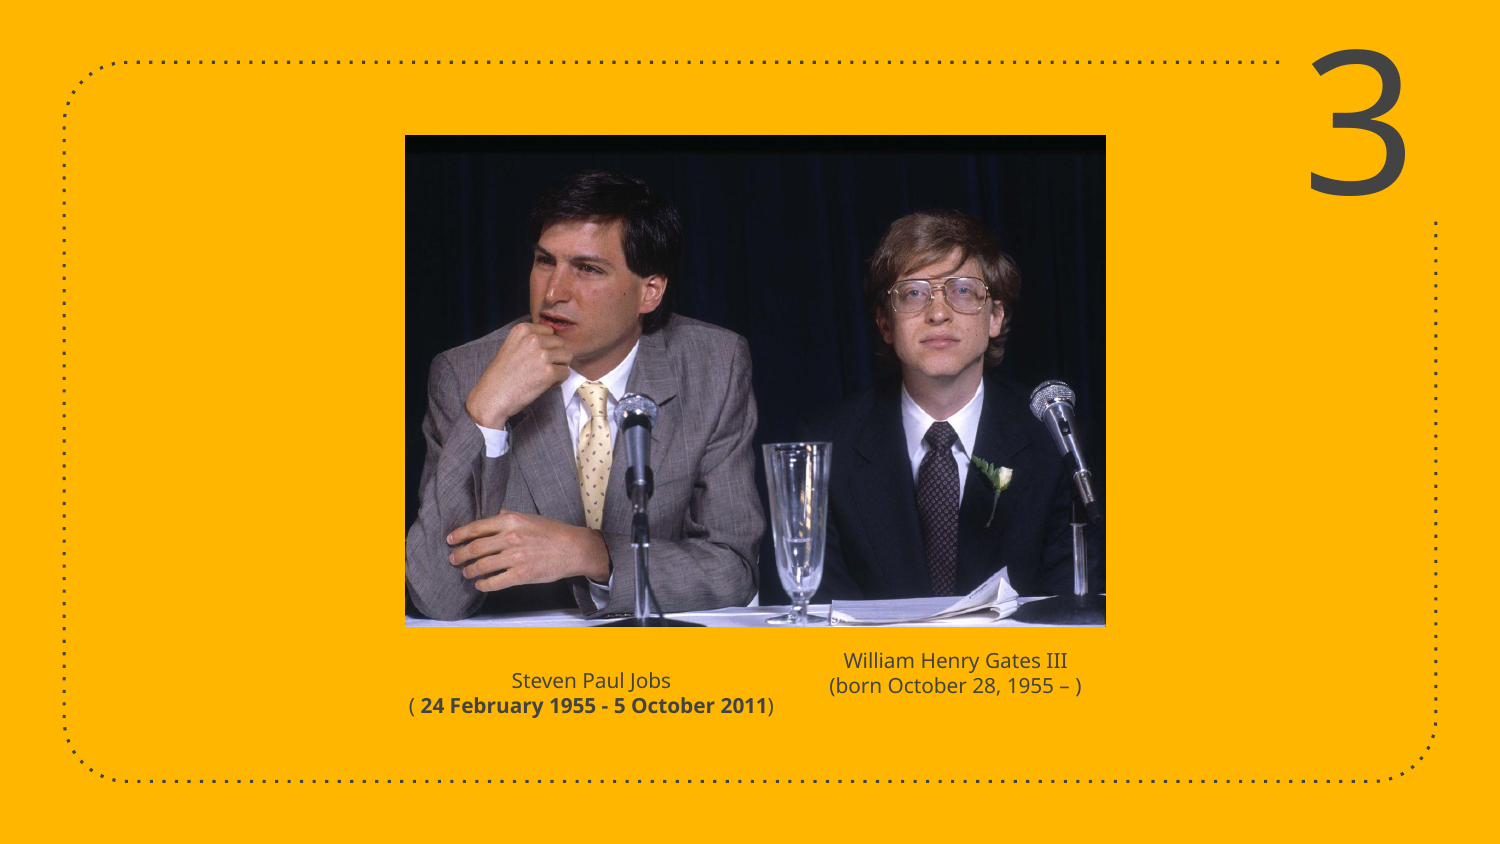

3
# Steven Paul Jobs ( 24 February 1955 - 5 October 2011)
William Henry Gates III
(born October 28, 1955 – )